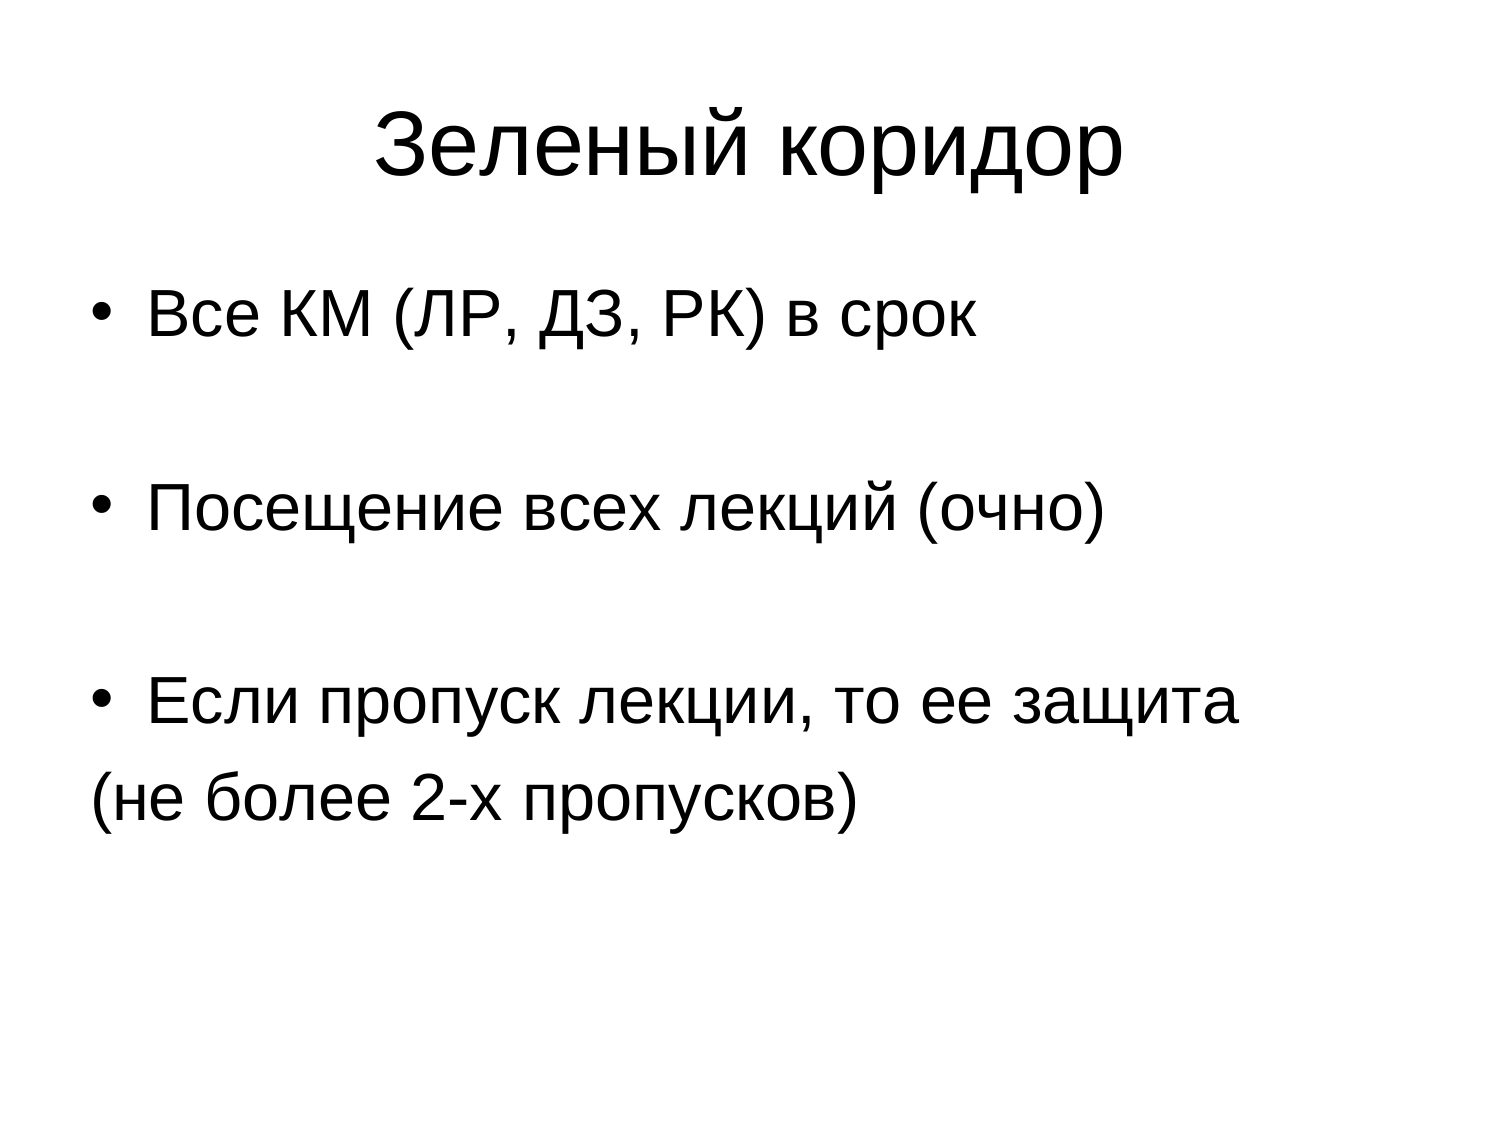

# Зеленый коридор
Все КМ (ЛР, ДЗ, РК) в срок
Посещение всех лекций (очно)
Если пропуск лекции, то ее защита
(не более 2-х пропусков)